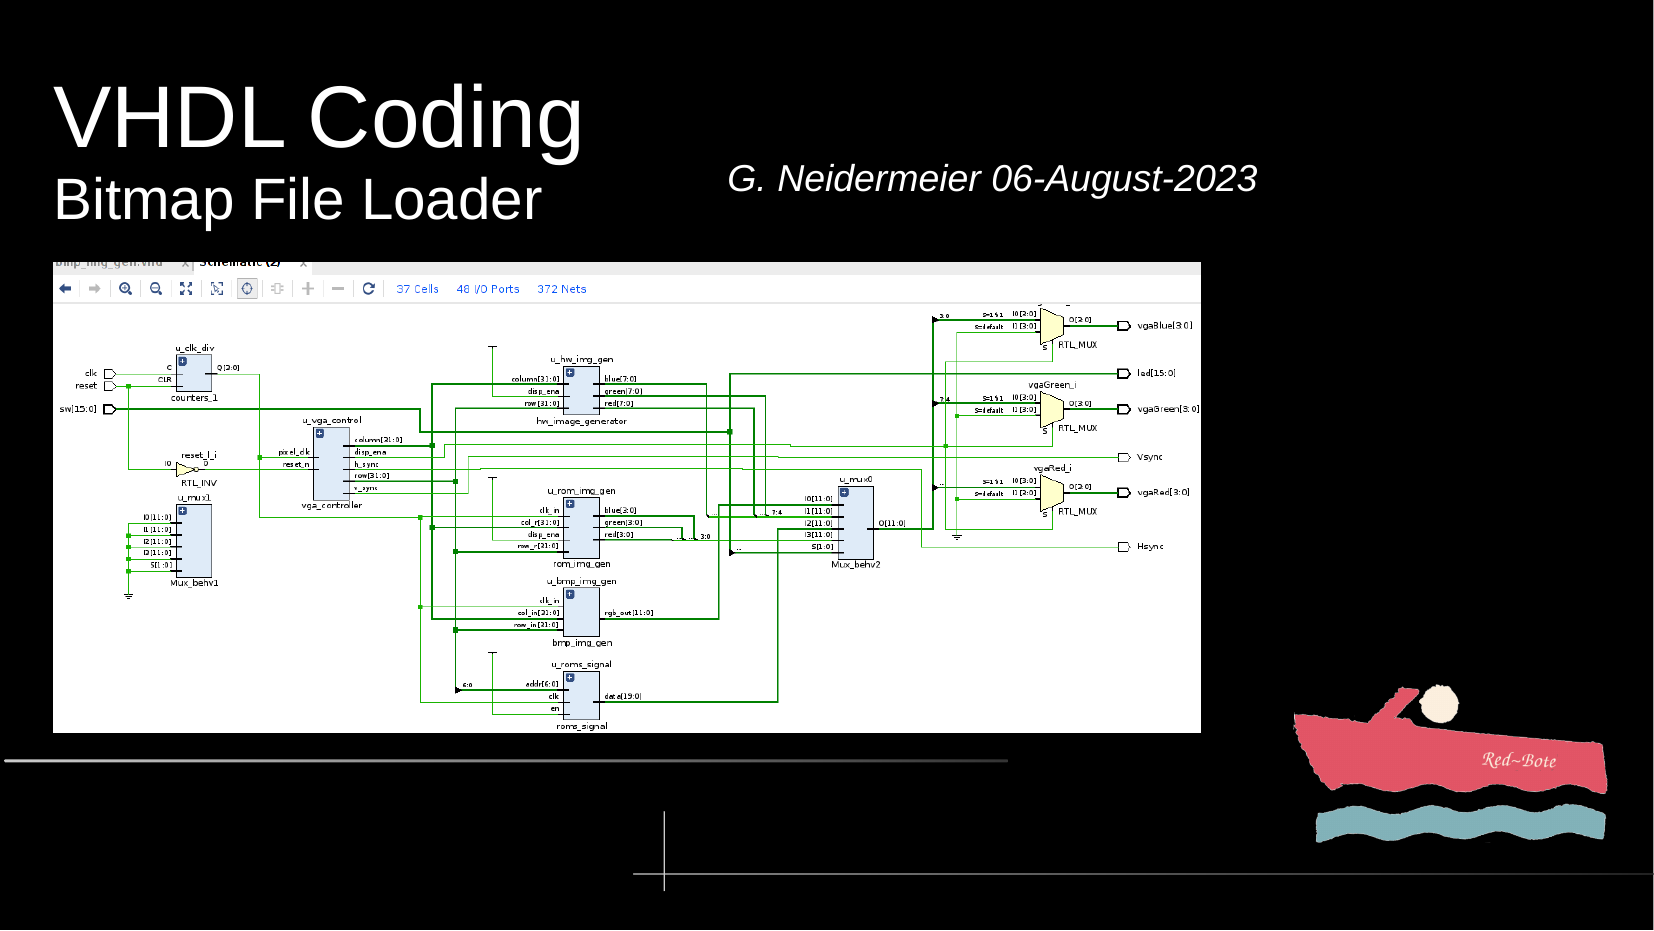

# VHDL Coding Bitmap File Loader
G. Neidermeier 06-August-2023